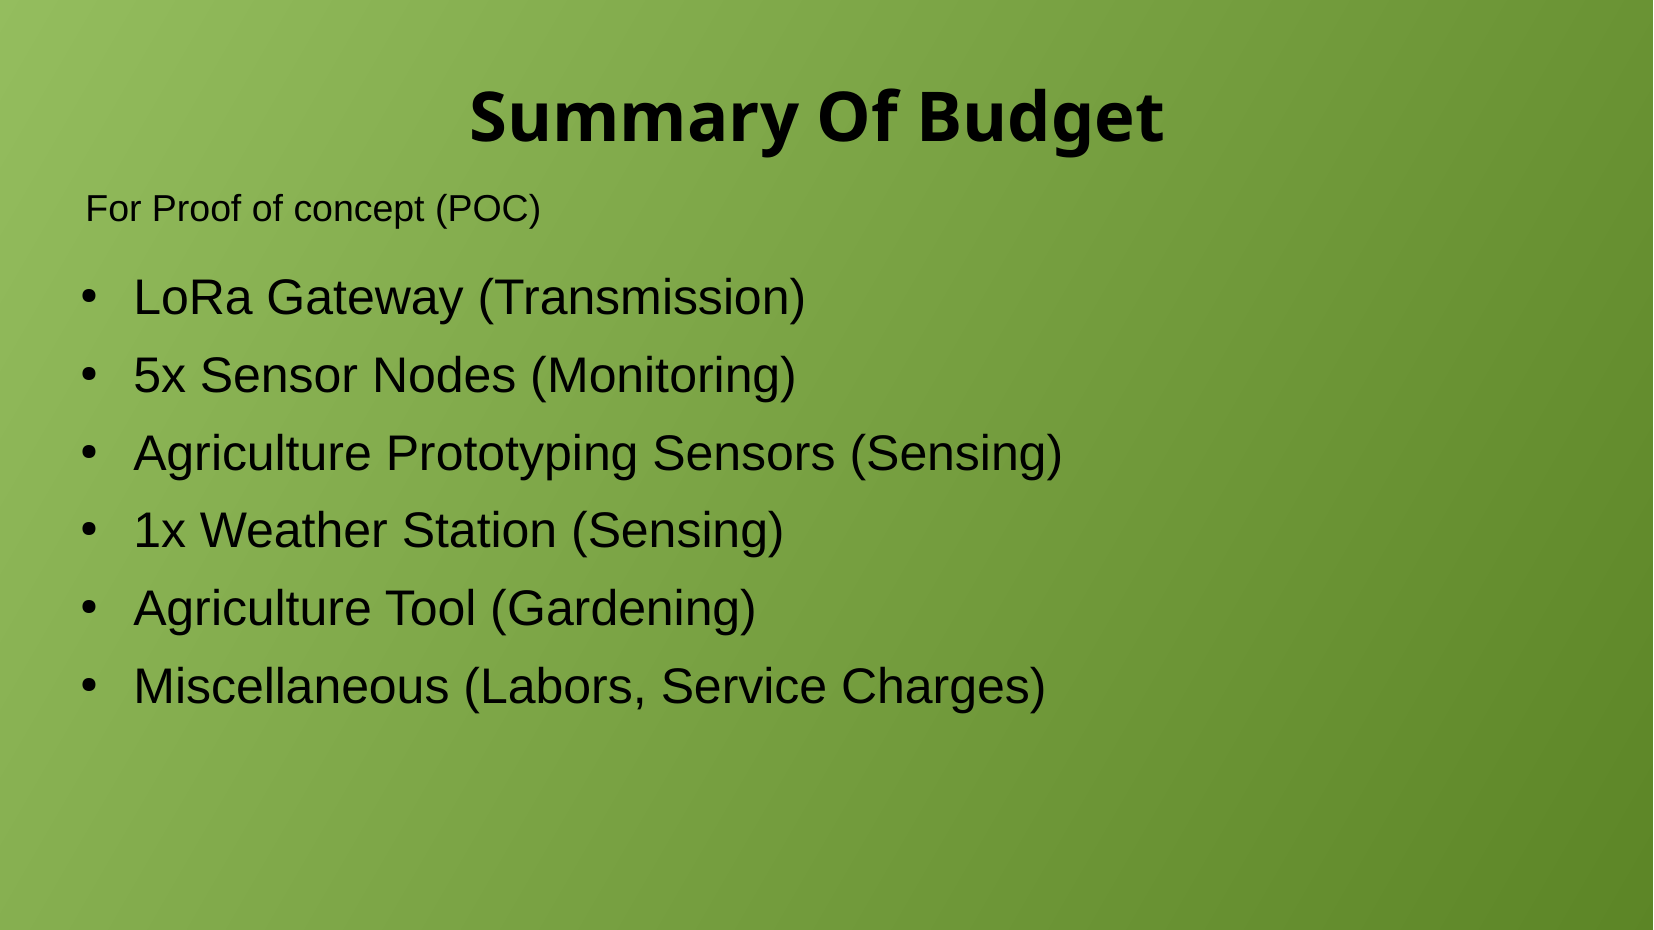

# Summary Of Budget
For Proof of concept (POC)
LoRa Gateway (Transmission)
5x Sensor Nodes (Monitoring)
Agriculture Prototyping Sensors (Sensing)
1x Weather Station (Sensing)
Agriculture Tool (Gardening)
Miscellaneous (Labors, Service Charges)